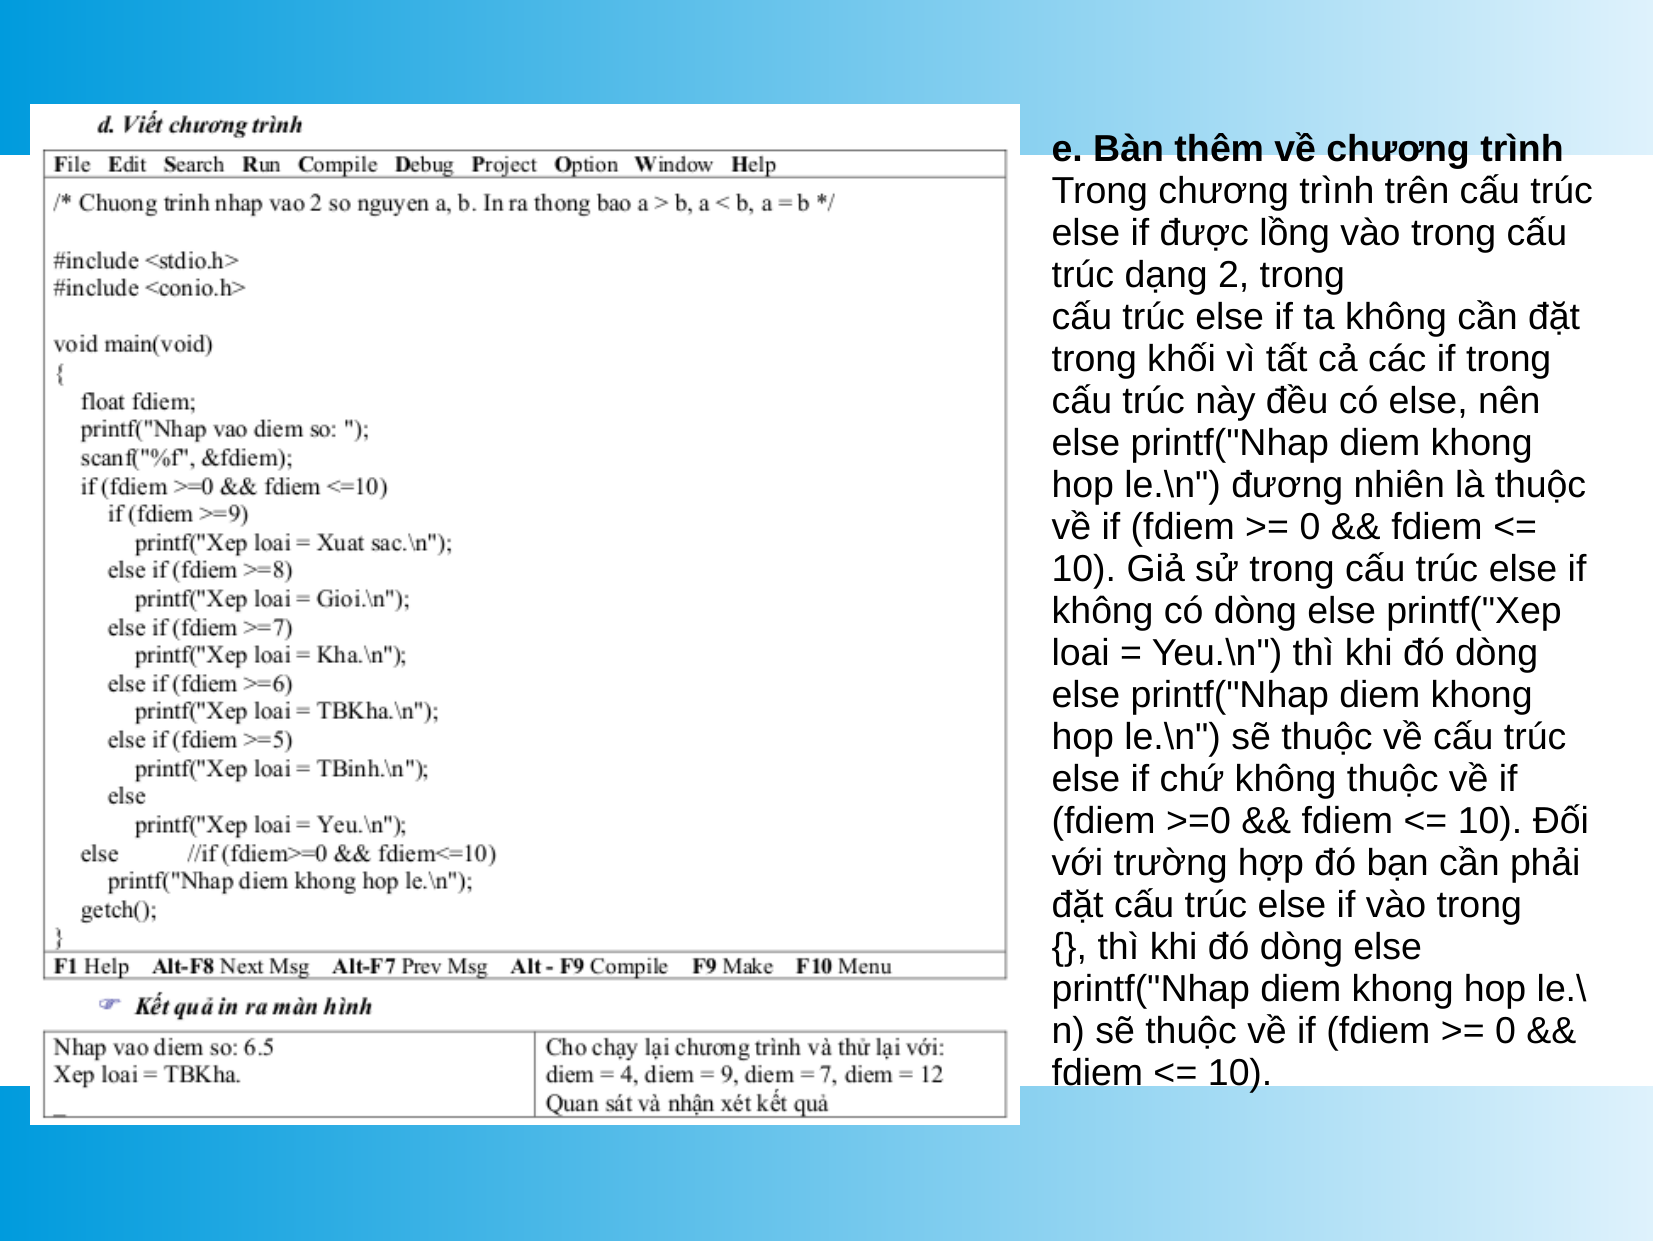

e. Bàn thêm về chương trình
Trong chương trình trên cấu trúc else if được lồng vào trong cấu trúc dạng 2, trong
cấu trúc else if ta không cần đặt trong khối vì tất cả các if trong cấu trúc này đều có else, nên
else printf("Nhap diem khong hop le.\n") đương nhiên là thuộc về if (fdiem >= 0 && fdiem <=
10). Giả sử trong cấu trúc else if không có dòng else printf("Xep loai = Yeu.\n") thì khi đó dòng
else printf("Nhap diem khong hop le.\n") sẽ thuộc về cấu trúc else if chứ không thuộc về if
(fdiem >=0 && fdiem <= 10). Đối với trường hợp đó bạn cần phải đặt cấu trúc else if vào trong
{}, thì khi đó dòng else printf("Nhap diem khong hop le.\n) sẽ thuộc về if (fdiem >= 0 &&
fdiem <= 10).